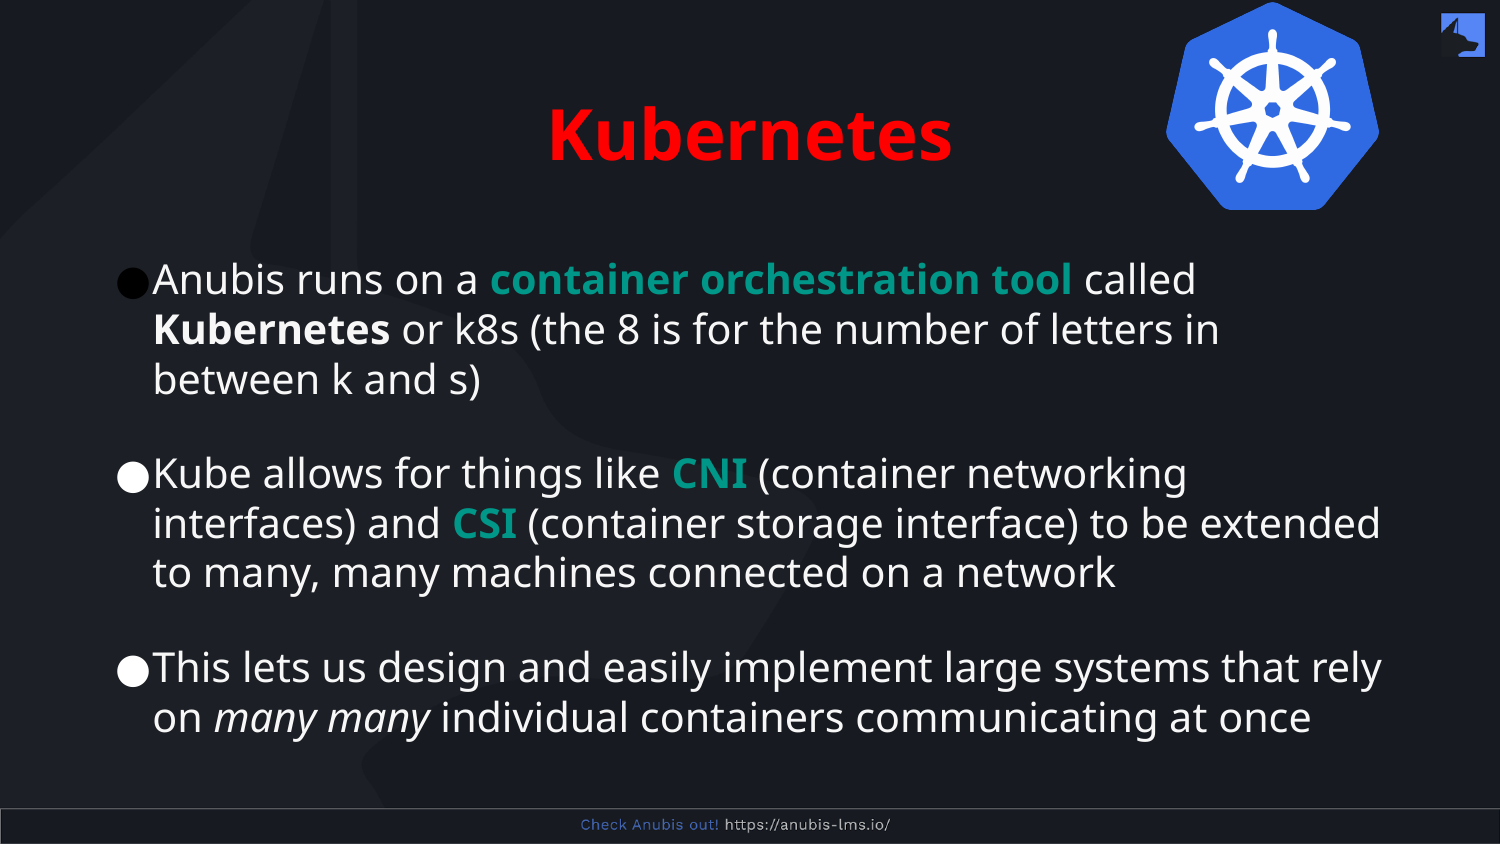

# Kubernetes
Anubis runs on a container orchestration tool called Kubernetes or k8s (the 8 is for the number of letters in between k and s)
Kube allows for things like CNI (container networking interfaces) and CSI (container storage interface) to be extended to many, many machines connected on a network
This lets us design and easily implement large systems that rely on many many individual containers communicating at once